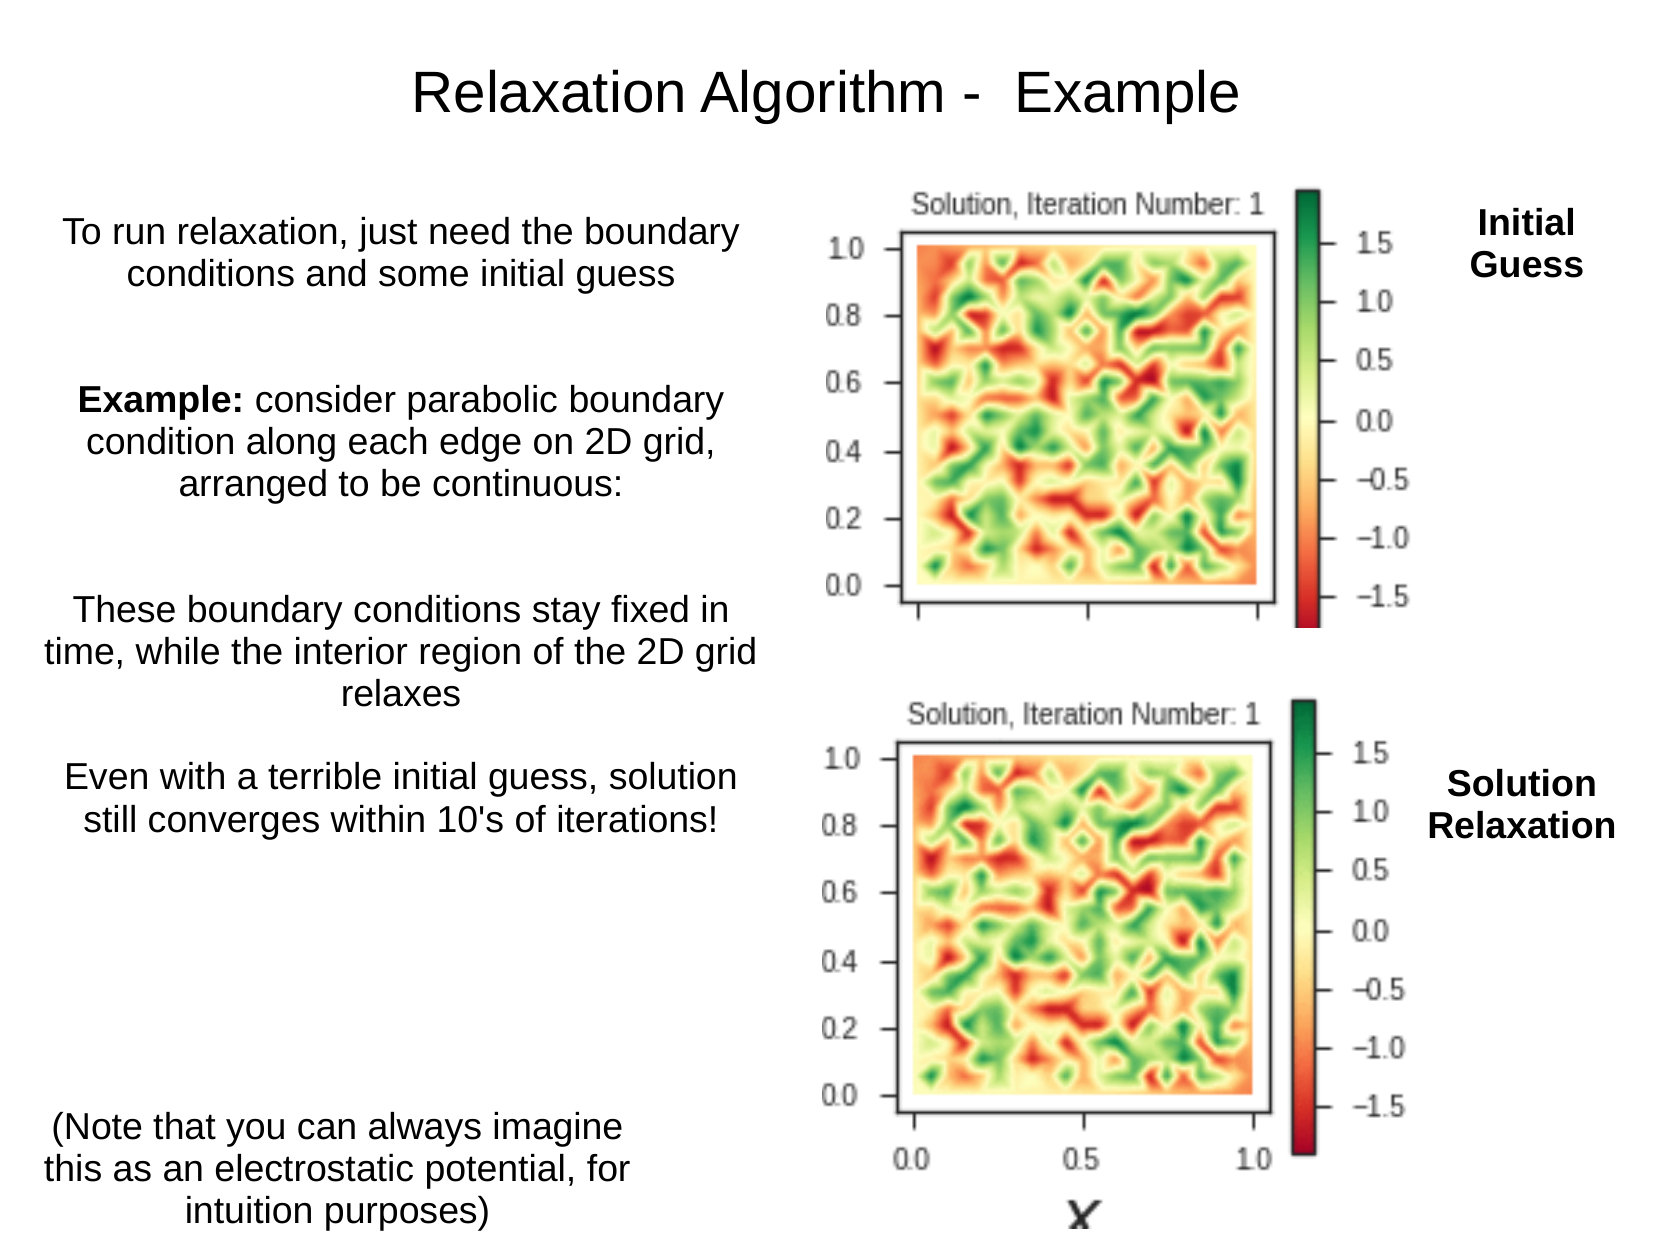

# Relaxation Algorithm - Example
Initial Guess
To run relaxation, just need the boundary conditions and some initial guess
Example: consider parabolic boundary condition along each edge on 2D grid, arranged to be continuous:
These boundary conditions stay fixed in time, while the interior region of the 2D grid relaxes
Even with a terrible initial guess, solution still converges within 10's of iterations!
Solution Relaxation
(Note that you can always imagine this as an electrostatic potential, for intuition purposes)